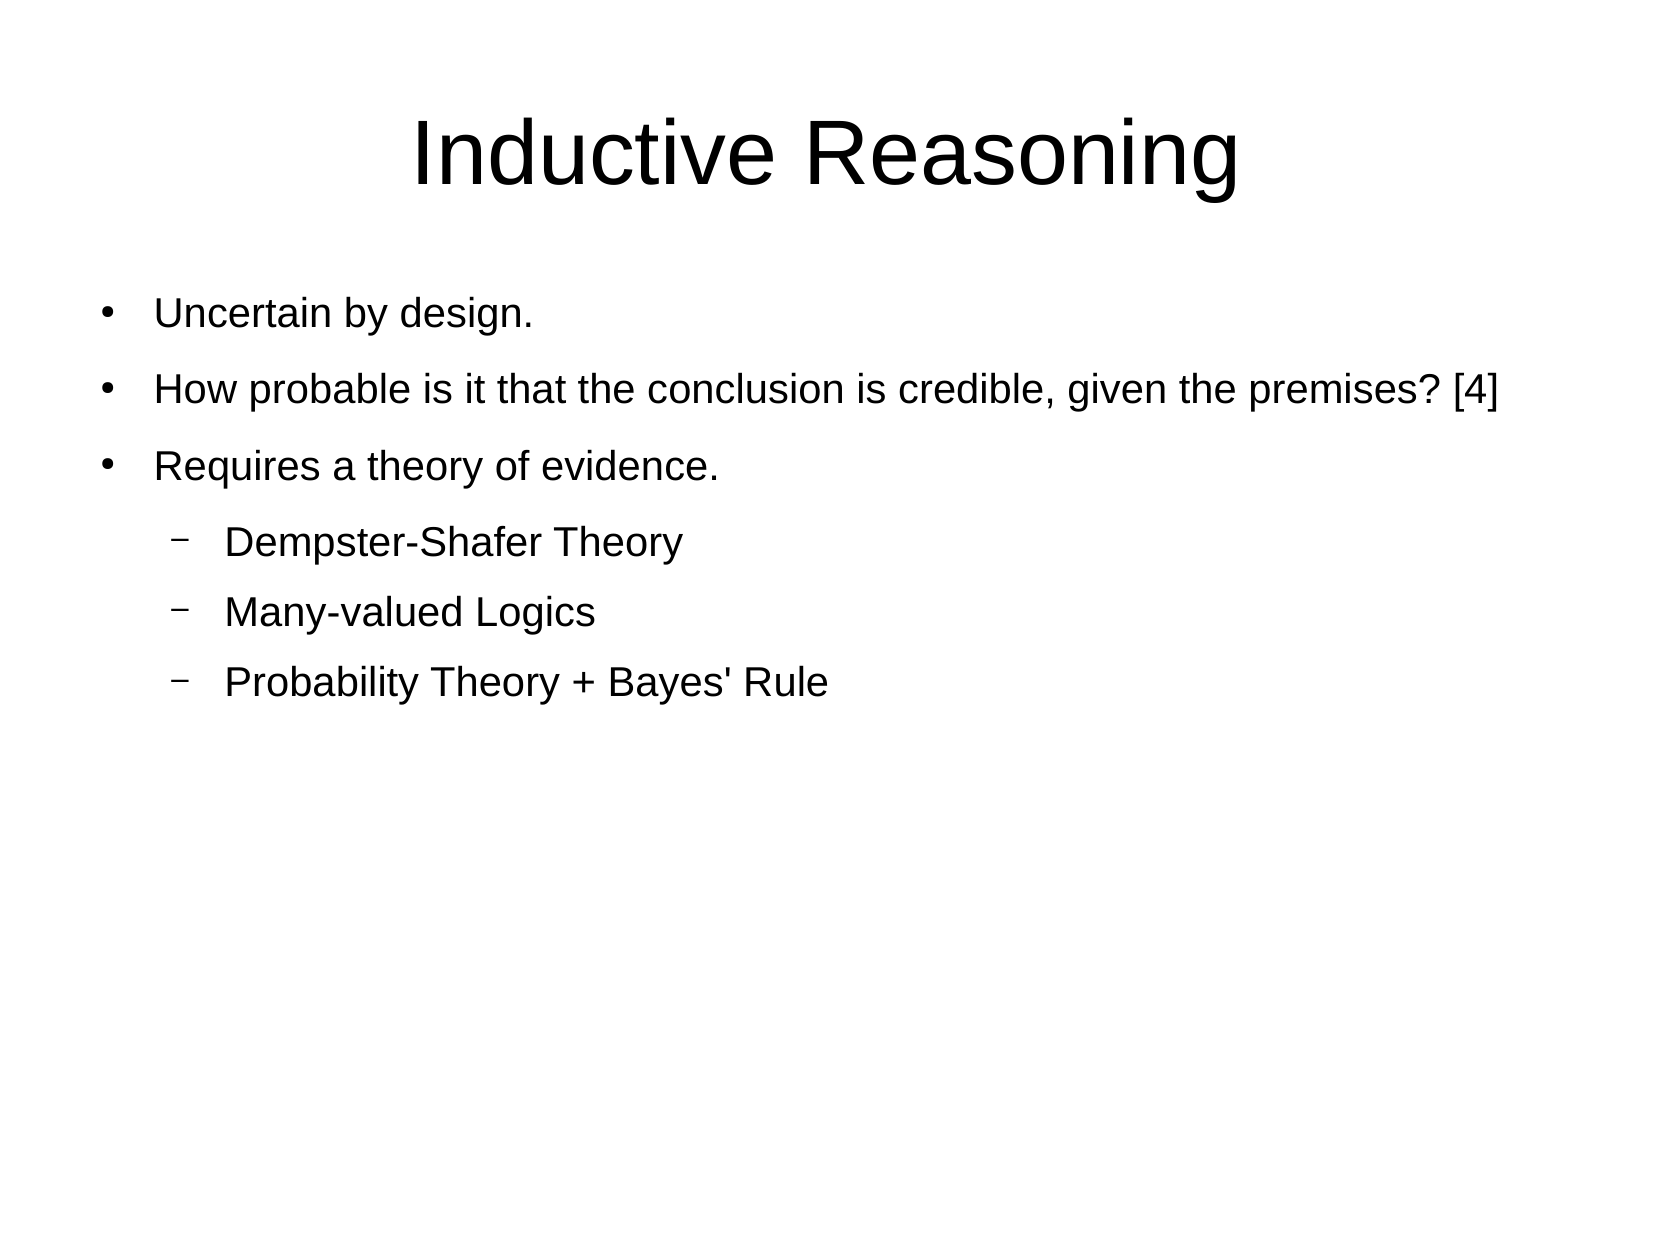

# Inductive Reasoning
Uncertain by design.
How probable is it that the conclusion is credible, given the premises? [4]
Requires a theory of evidence.
Dempster-Shafer Theory
Many-valued Logics
Probability Theory + Bayes' Rule